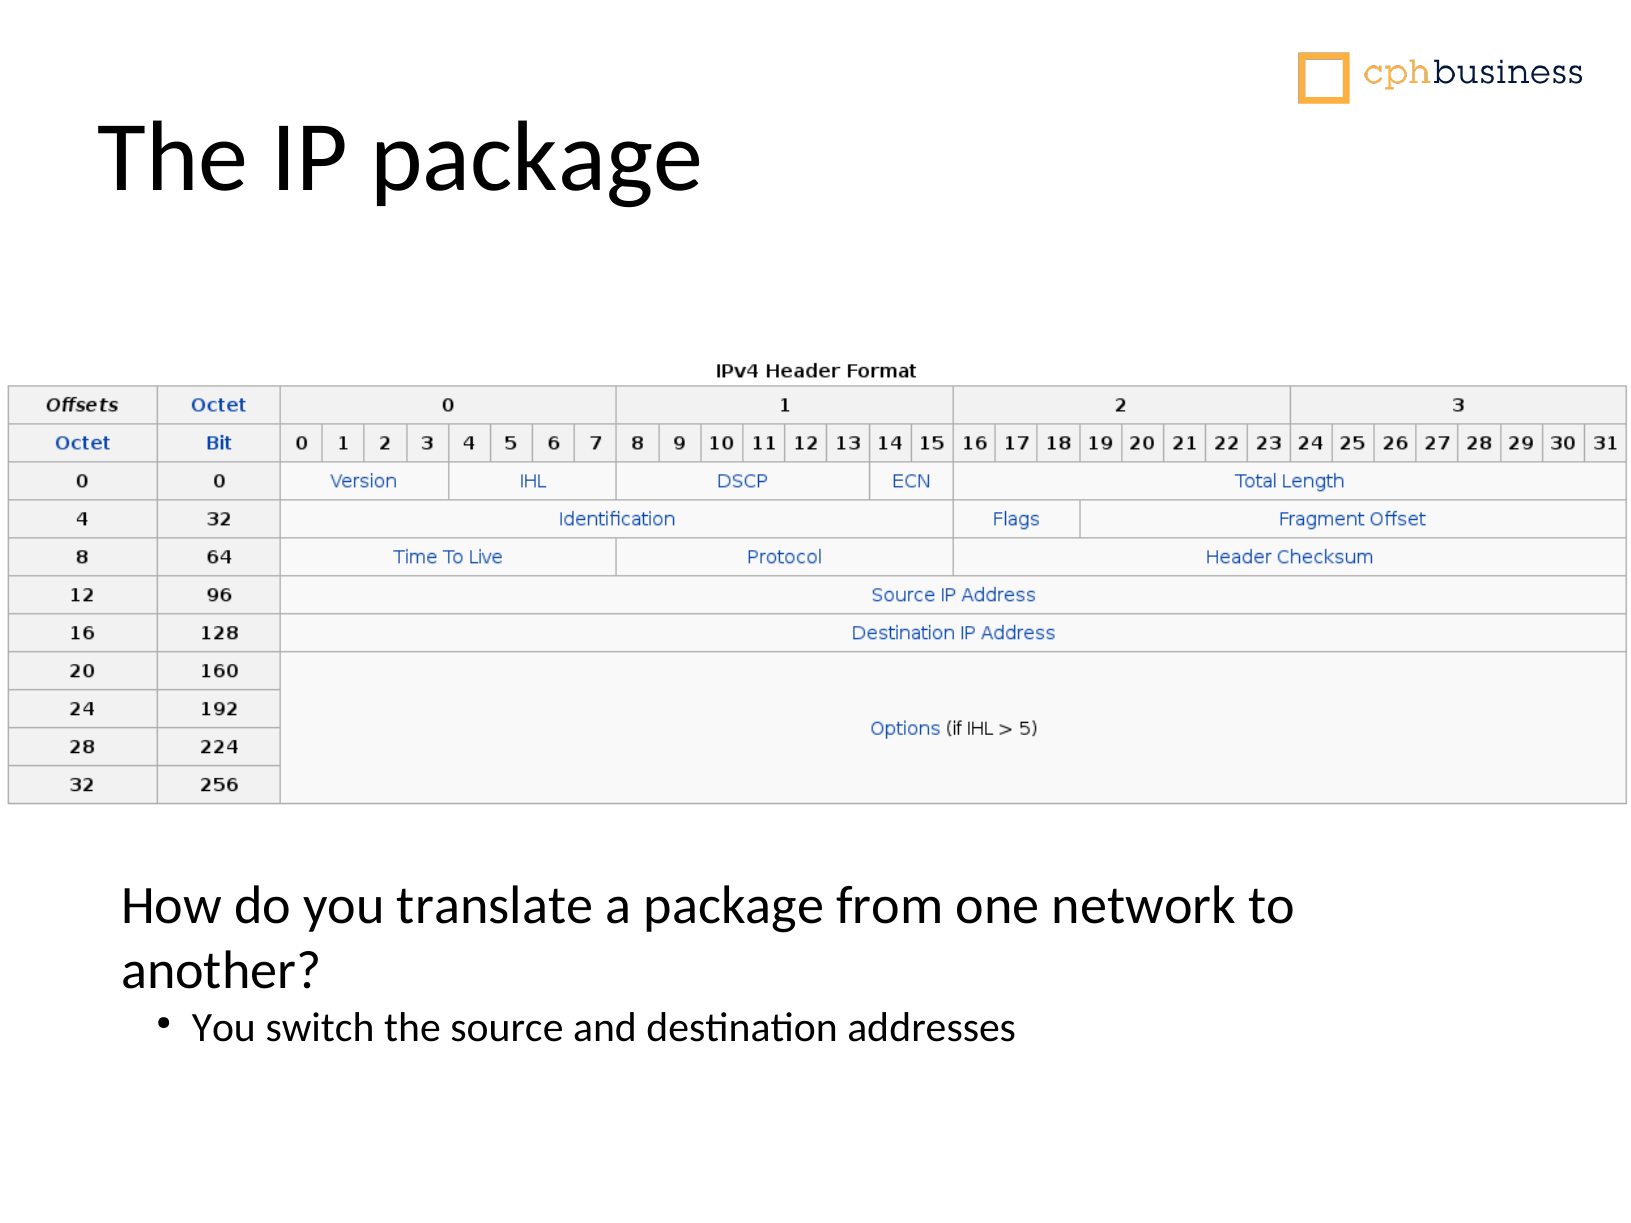

# The IP package
How do you translate a package from one network to another?
You switch the source and destination addresses